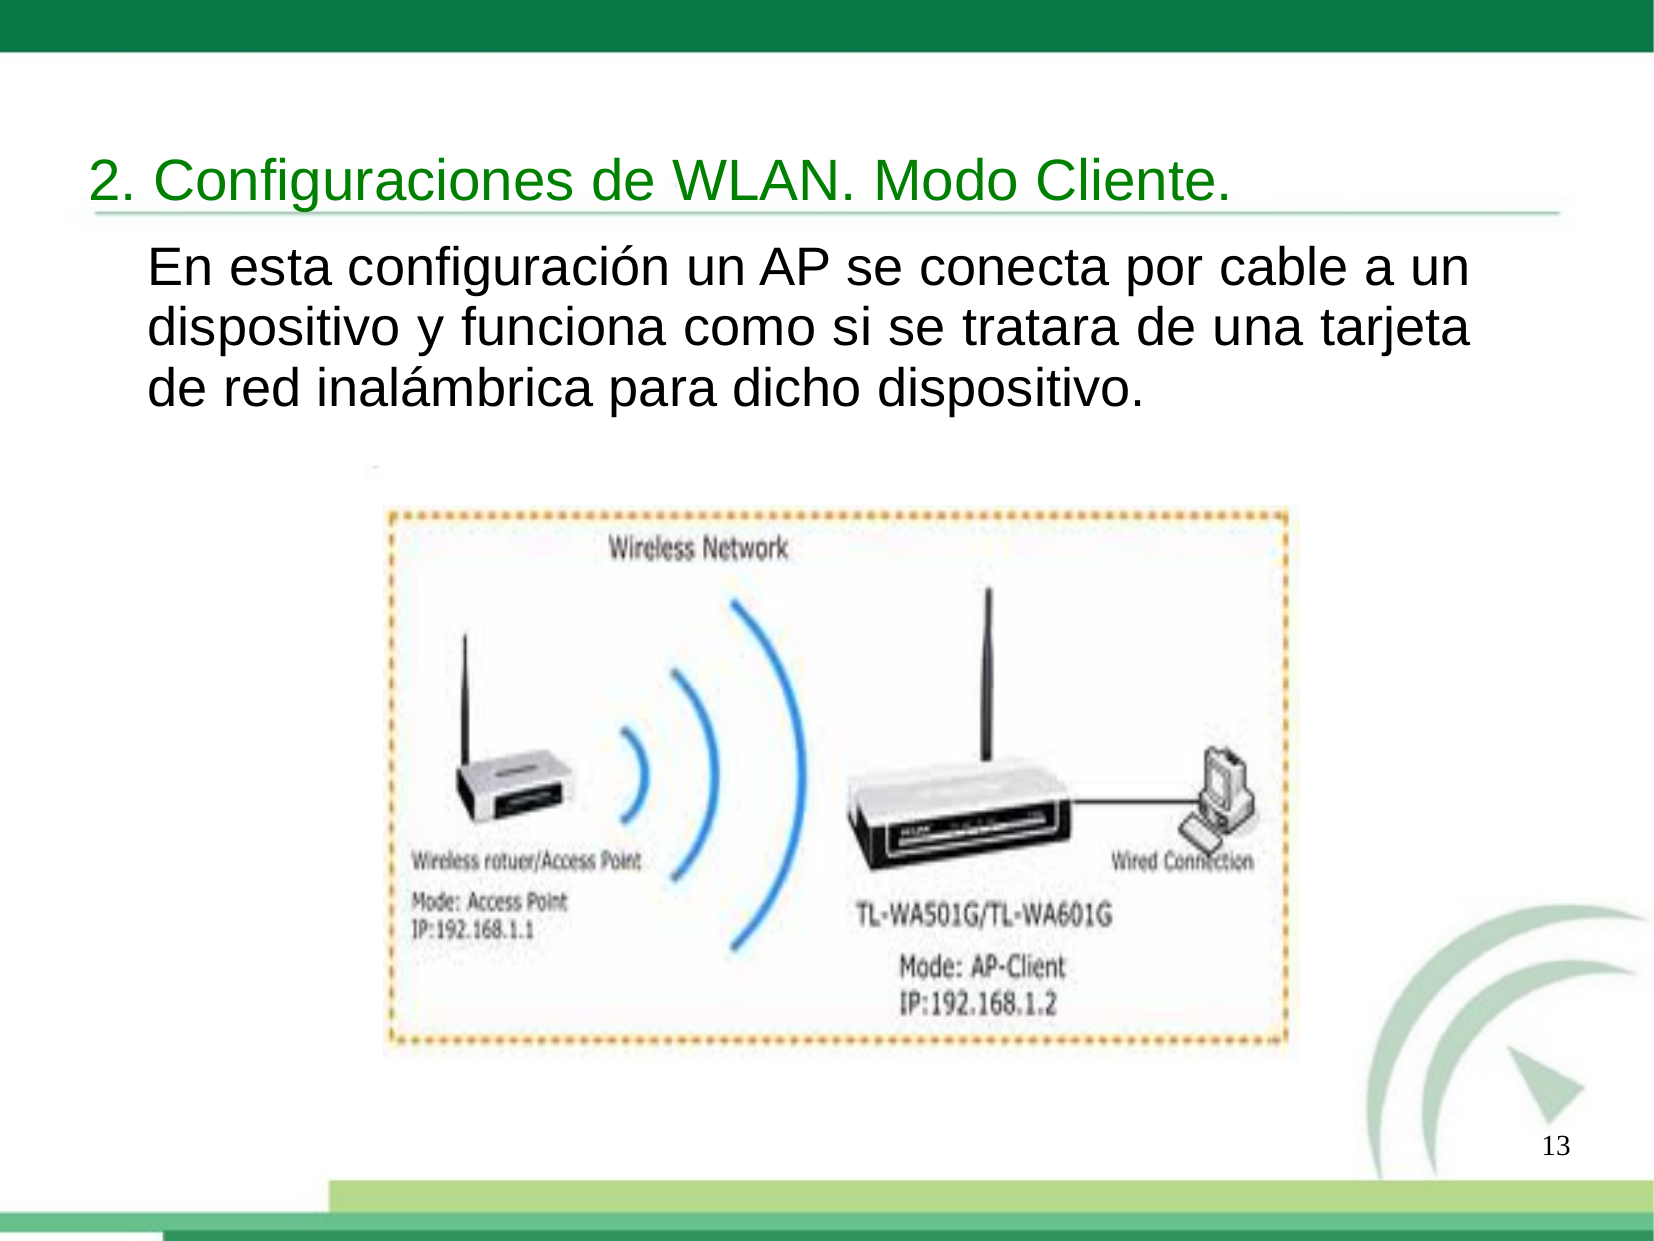

2. Configuraciones de WLAN. Modo Cliente.
# En esta configuración un AP se conecta por cable a un dispositivo y funciona como si se tratara de una tarjeta de red inalámbrica para dicho dispositivo.
13